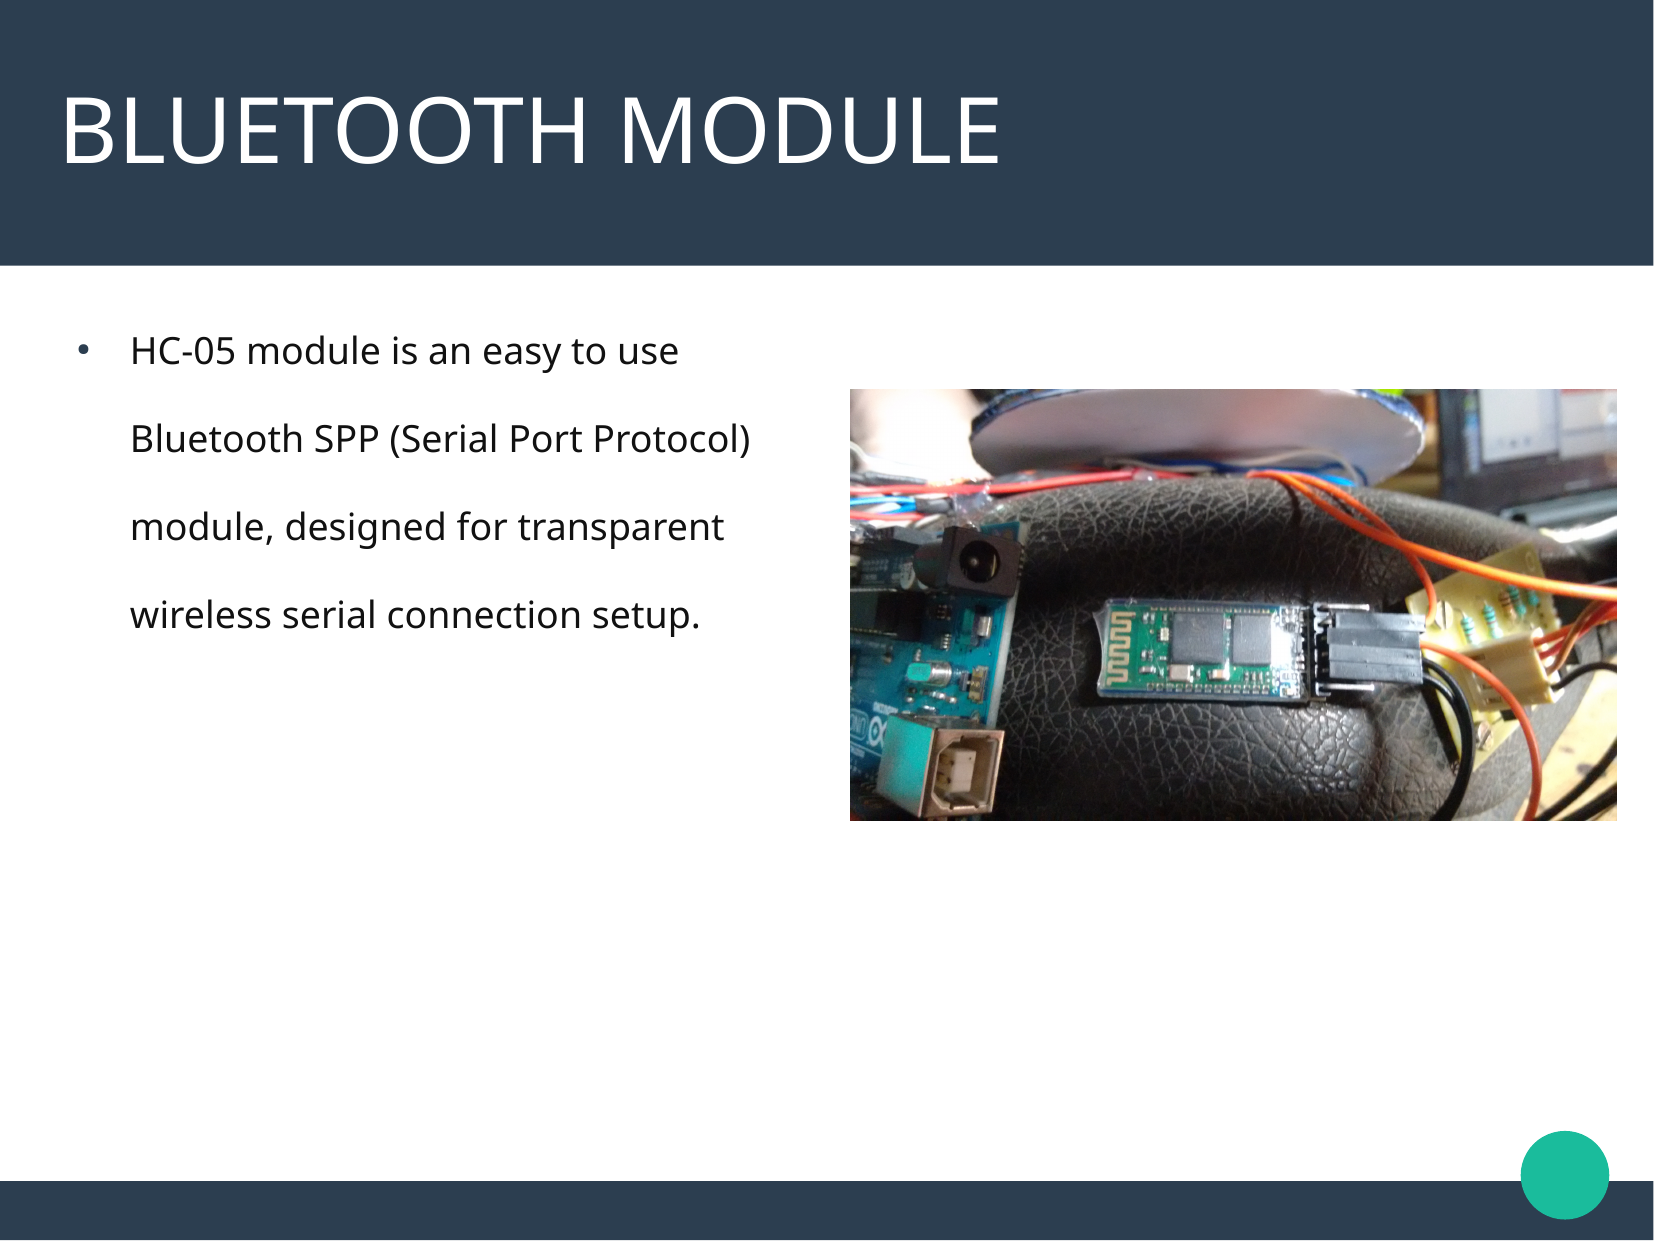

# BLUETOOTH MODULE
HC-05 module is an easy to use
Bluetooth SPP (Serial Port Protocol)
module, designed for transparent
wireless serial connection setup.